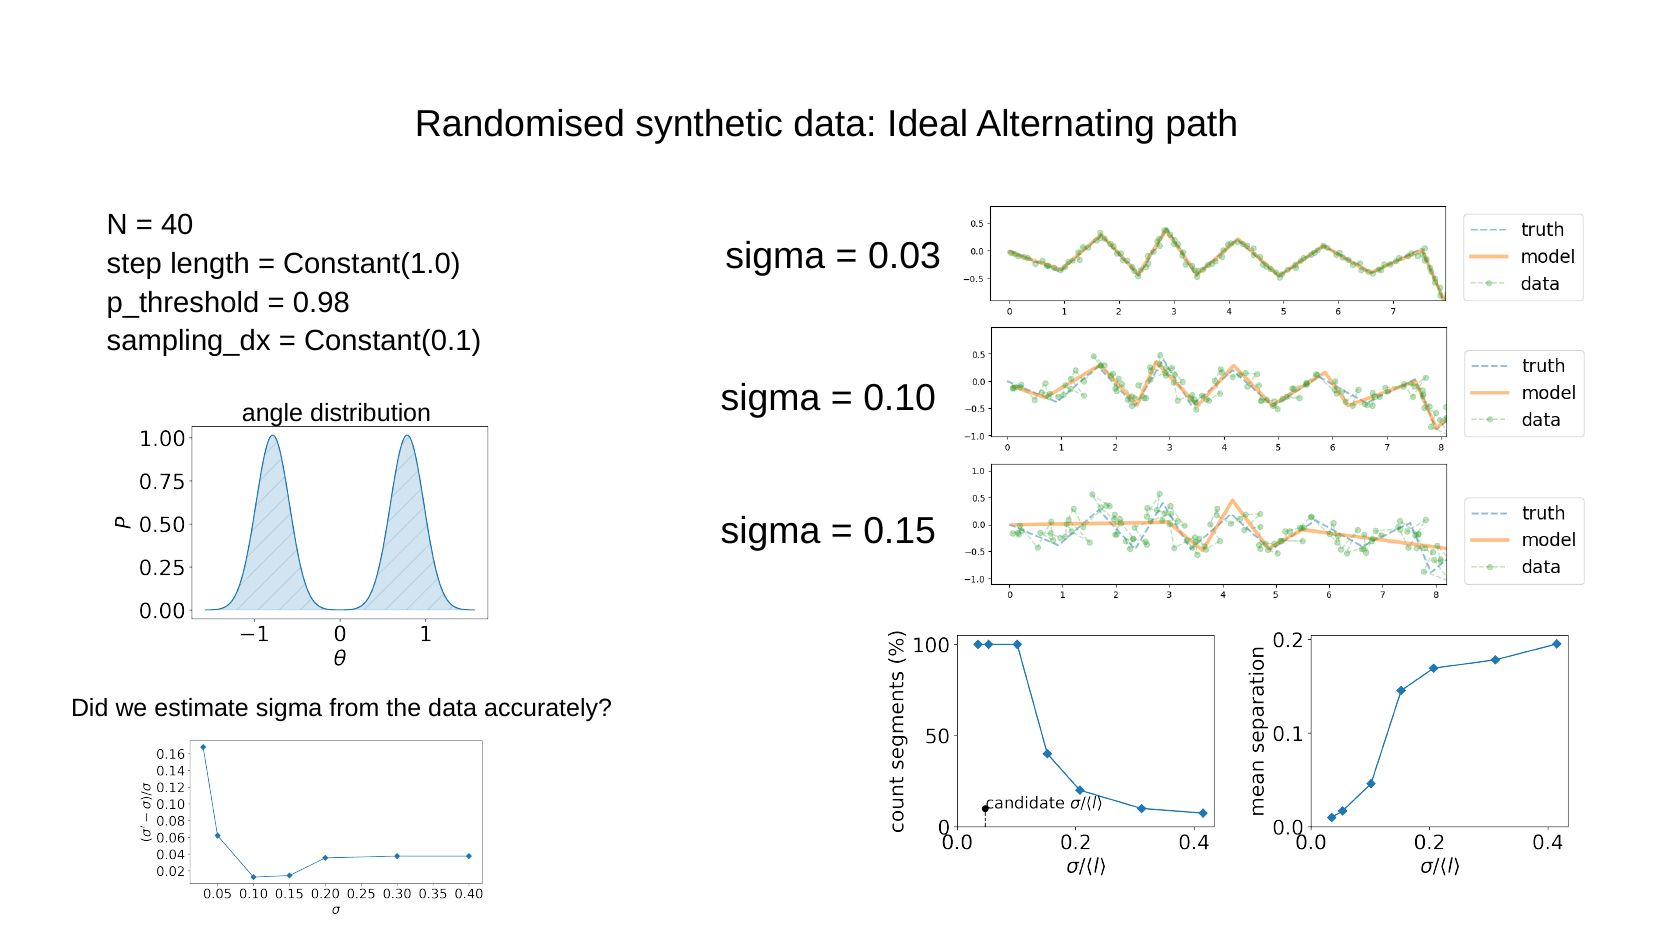

# Randomised synthetic data: Ideal Alternating path
N = 40
step length = Constant(1.0)
p_threshold = 0.98
sampling_dx = Constant(0.1)
sigma = 0.03
sigma = 0.10
angle distribution
sigma = 0.15
Did we estimate sigma from the data accurately?